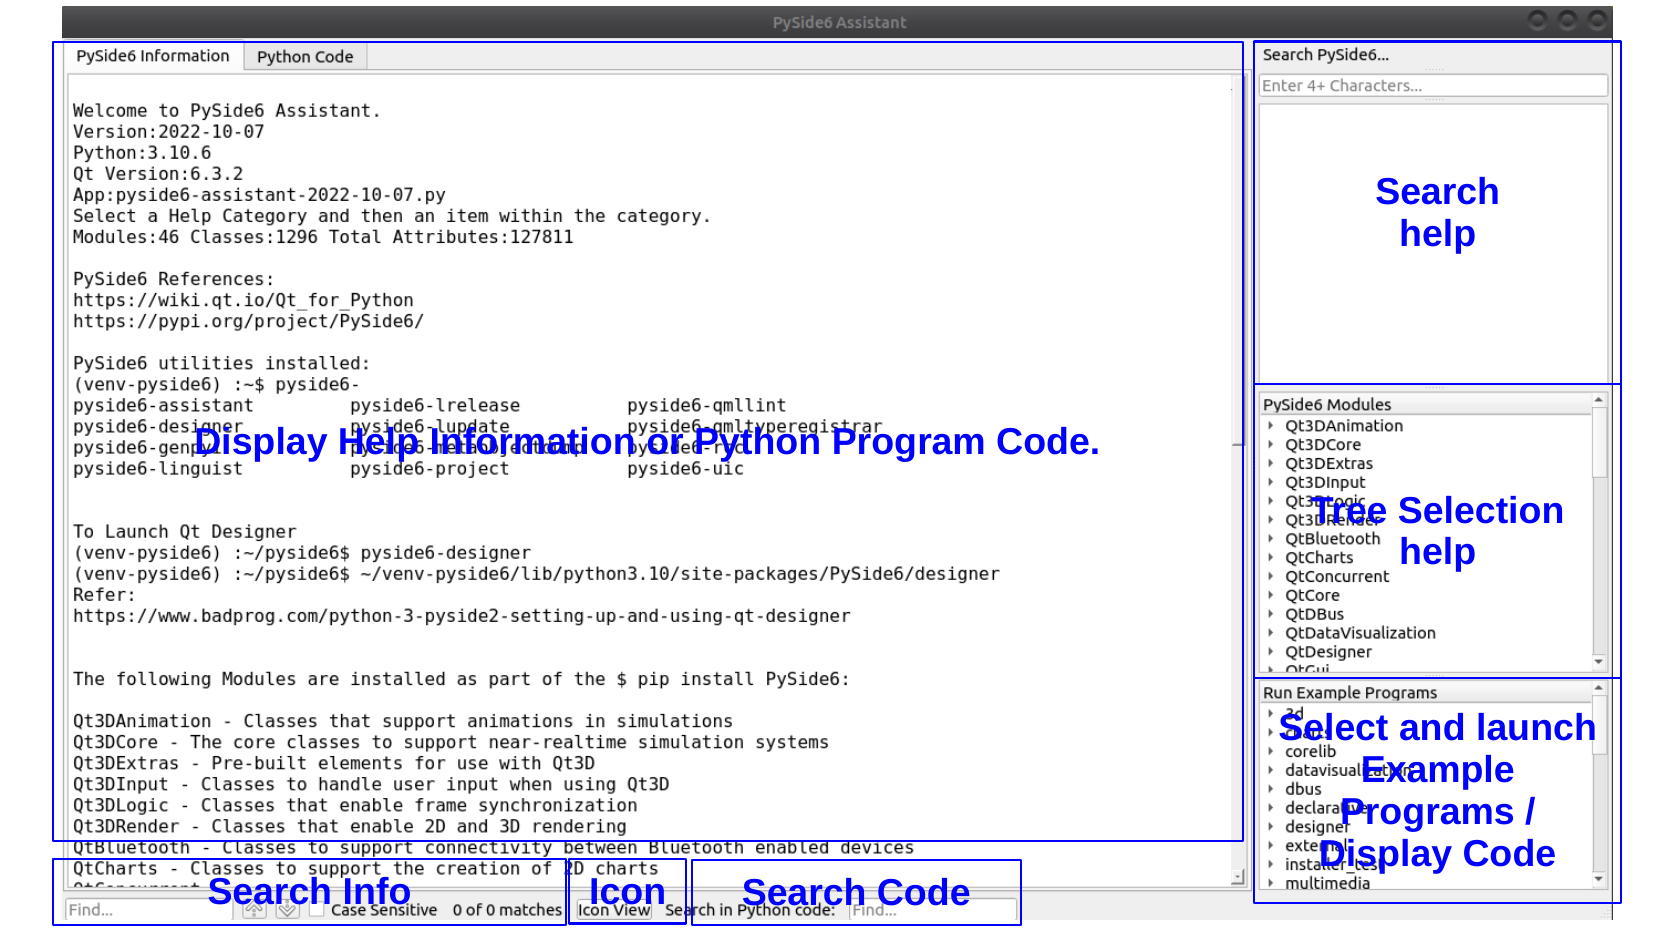

Display Help Information or Python Program Code.
Search
help
Tree Selection
help
Select and launch Example Programs / Display Code
Search Info
Icon
Search Code